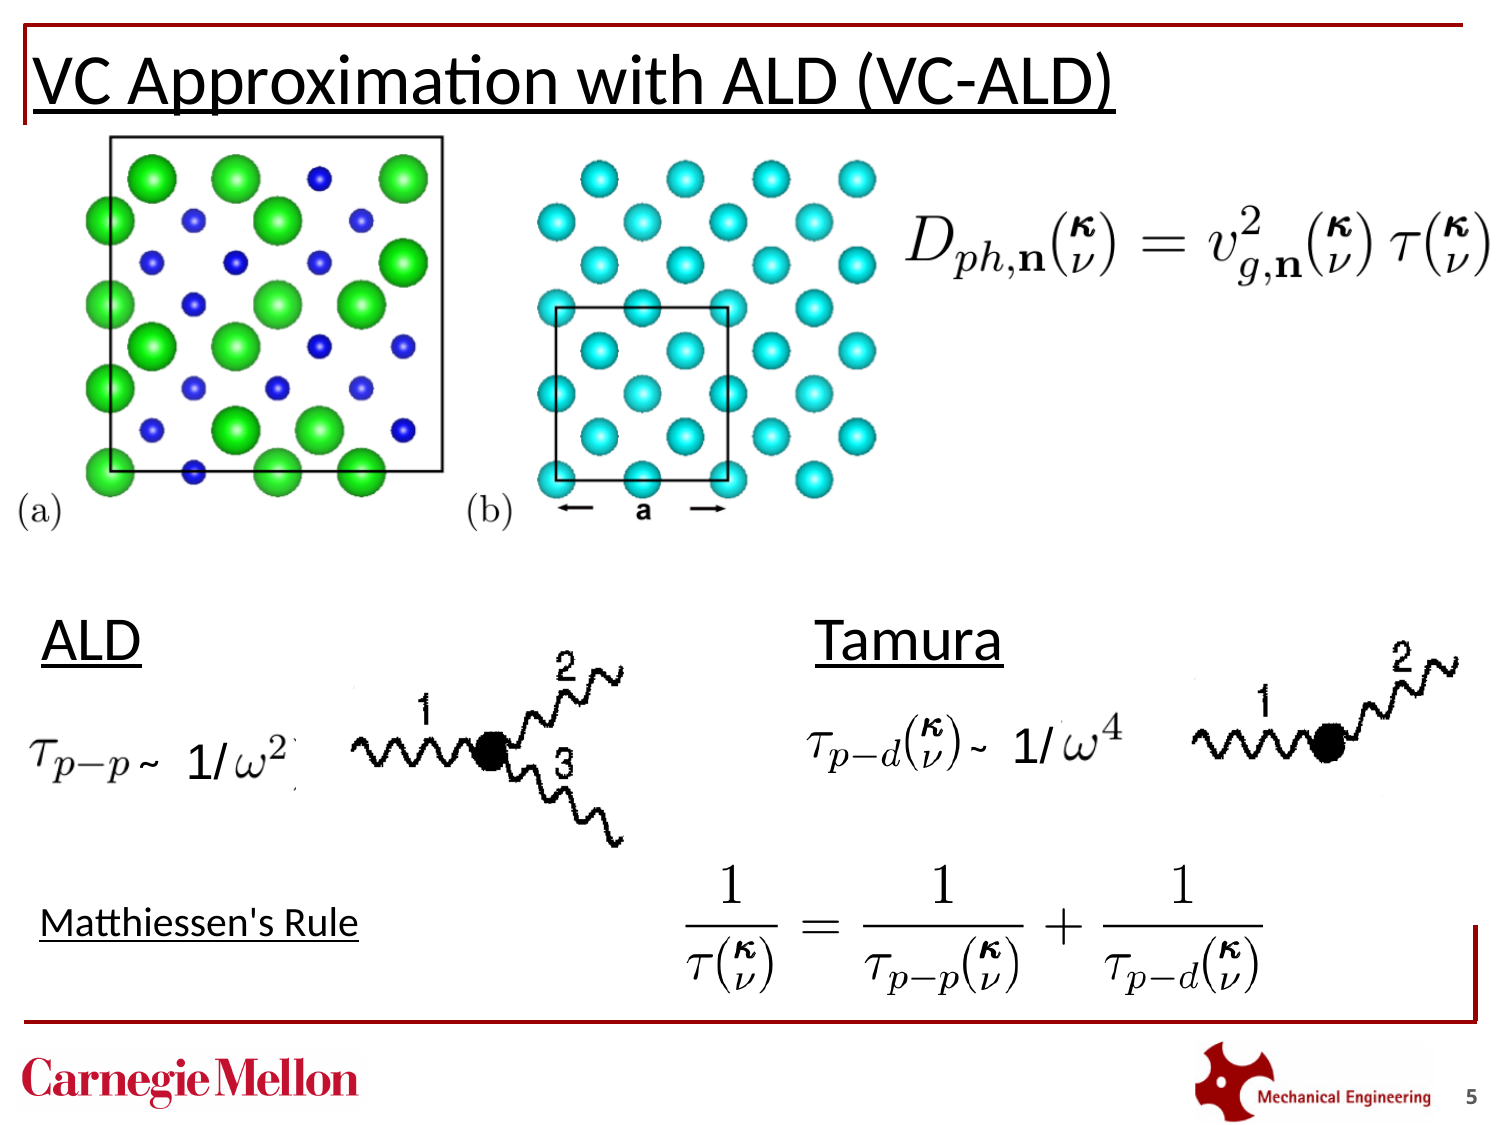

# VC Approximation with ALD (VC-ALD)
ALD
Tamura
1/
~
1/
~
Matthiessen's Rule